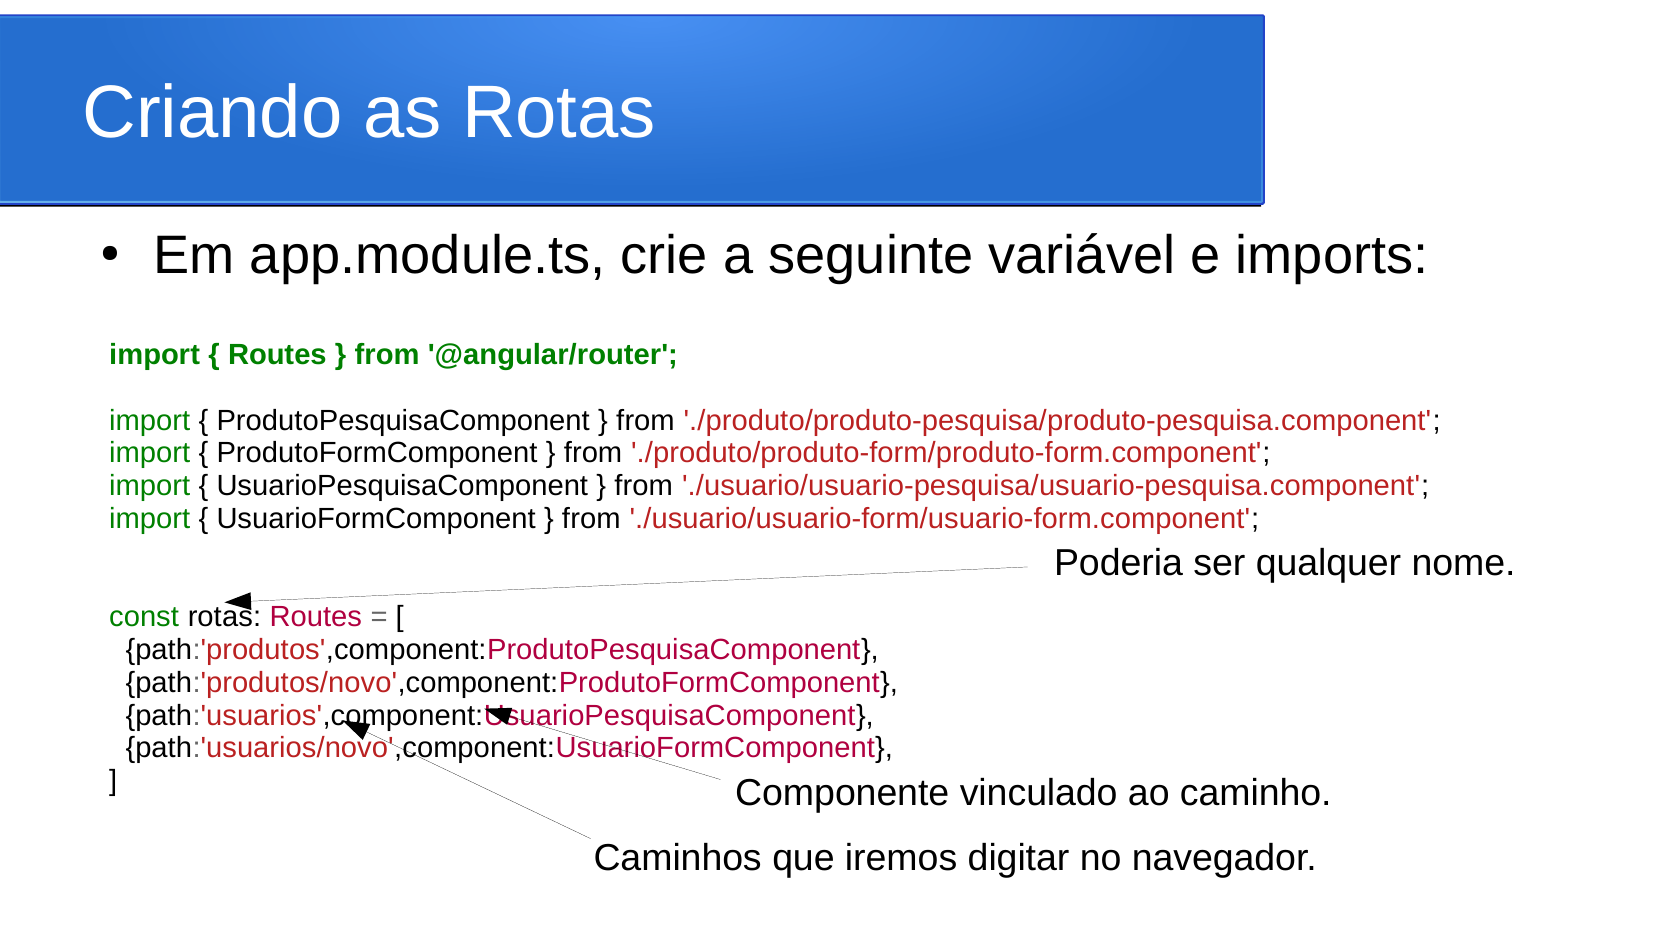

# Criando as Rotas
Em app.module.ts, crie a seguinte variável e imports:
import { Routes } from '@angular/router';
import { ProdutoPesquisaComponent } from './produto/produto-pesquisa/produto-pesquisa.component';
import { ProdutoFormComponent } from './produto/produto-form/produto-form.component';
import { UsuarioPesquisaComponent } from './usuario/usuario-pesquisa/usuario-pesquisa.component';
import { UsuarioFormComponent } from './usuario/usuario-form/usuario-form.component';
const rotas: Routes = [
 {path:'produtos',component:ProdutoPesquisaComponent},
 {path:'produtos/novo',component:ProdutoFormComponent},
 {path:'usuarios',component:UsuarioPesquisaComponent},
 {path:'usuarios/novo',component:UsuarioFormComponent},
]
Poderia ser qualquer nome.
Componente vinculado ao caminho.
Caminhos que iremos digitar no navegador.